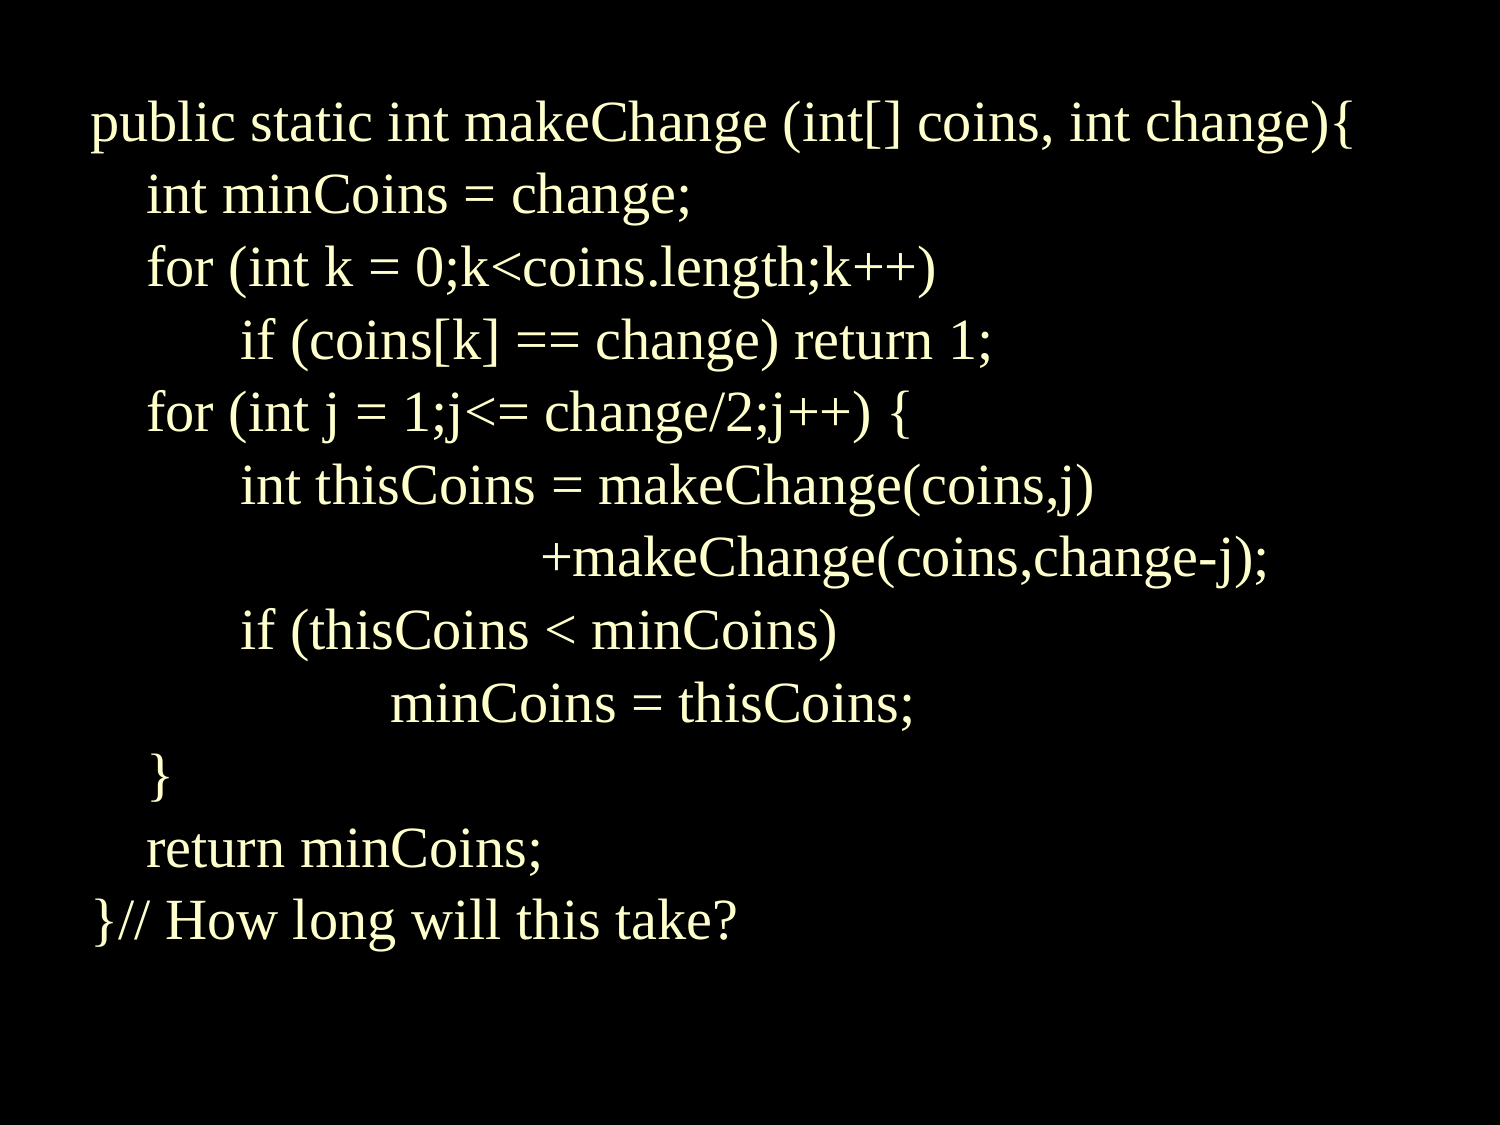

# public static int makeChange (int[] coins, int change){
	int minCoins = change;
	for (int k = 0;k<coins.length;k++)
		if (coins[k] == change) return 1;
	for (int j = 1;j<= change/2;j++) {
		int thisCoins = makeChange(coins,j)
				+makeChange(coins,change-j);
		if (thisCoins < minCoins)
			minCoins = thisCoins;
	}
	return minCoins;
}// How long will this take?